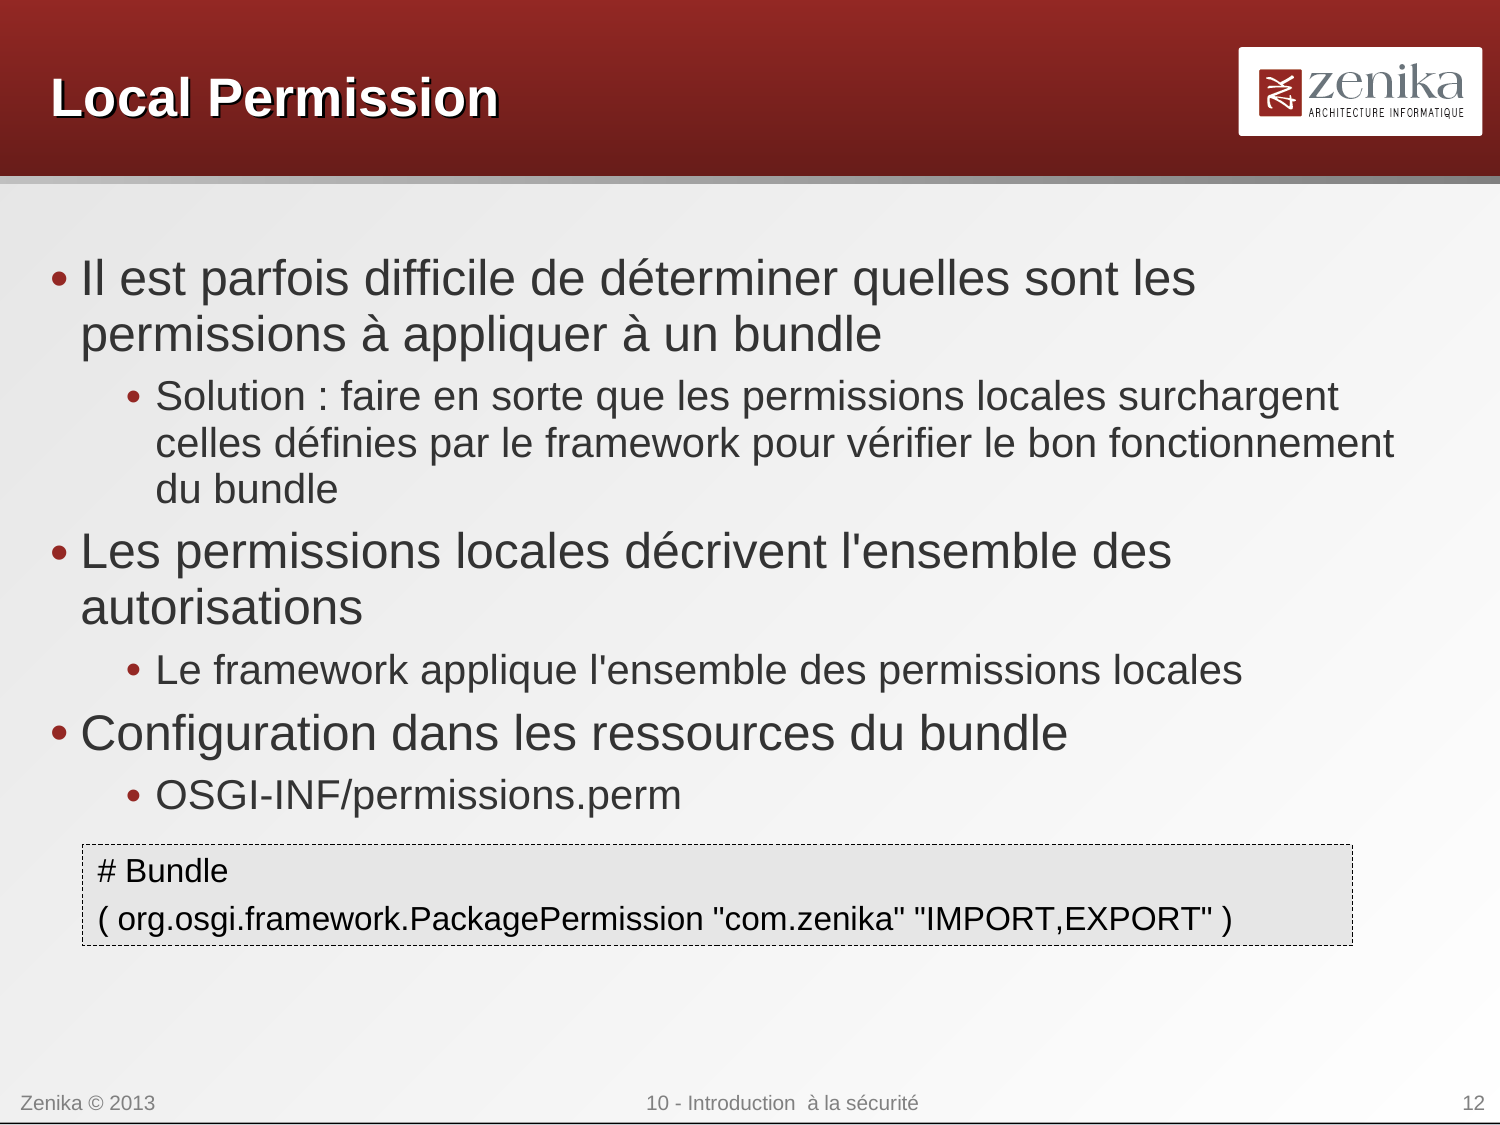

# Local Permission
Il est parfois difficile de déterminer quelles sont les permissions à appliquer à un bundle
Solution : faire en sorte que les permissions locales surchargent celles définies par le framework pour vérifier le bon fonctionnement du bundle
Les permissions locales décrivent l'ensemble des autorisations
Le framework applique l'ensemble des permissions locales
Configuration dans les ressources du bundle
OSGI-INF/permissions.perm
# Bundle
( org.osgi.framework.PackagePermission "com.zenika" "IMPORT,EXPORT" )